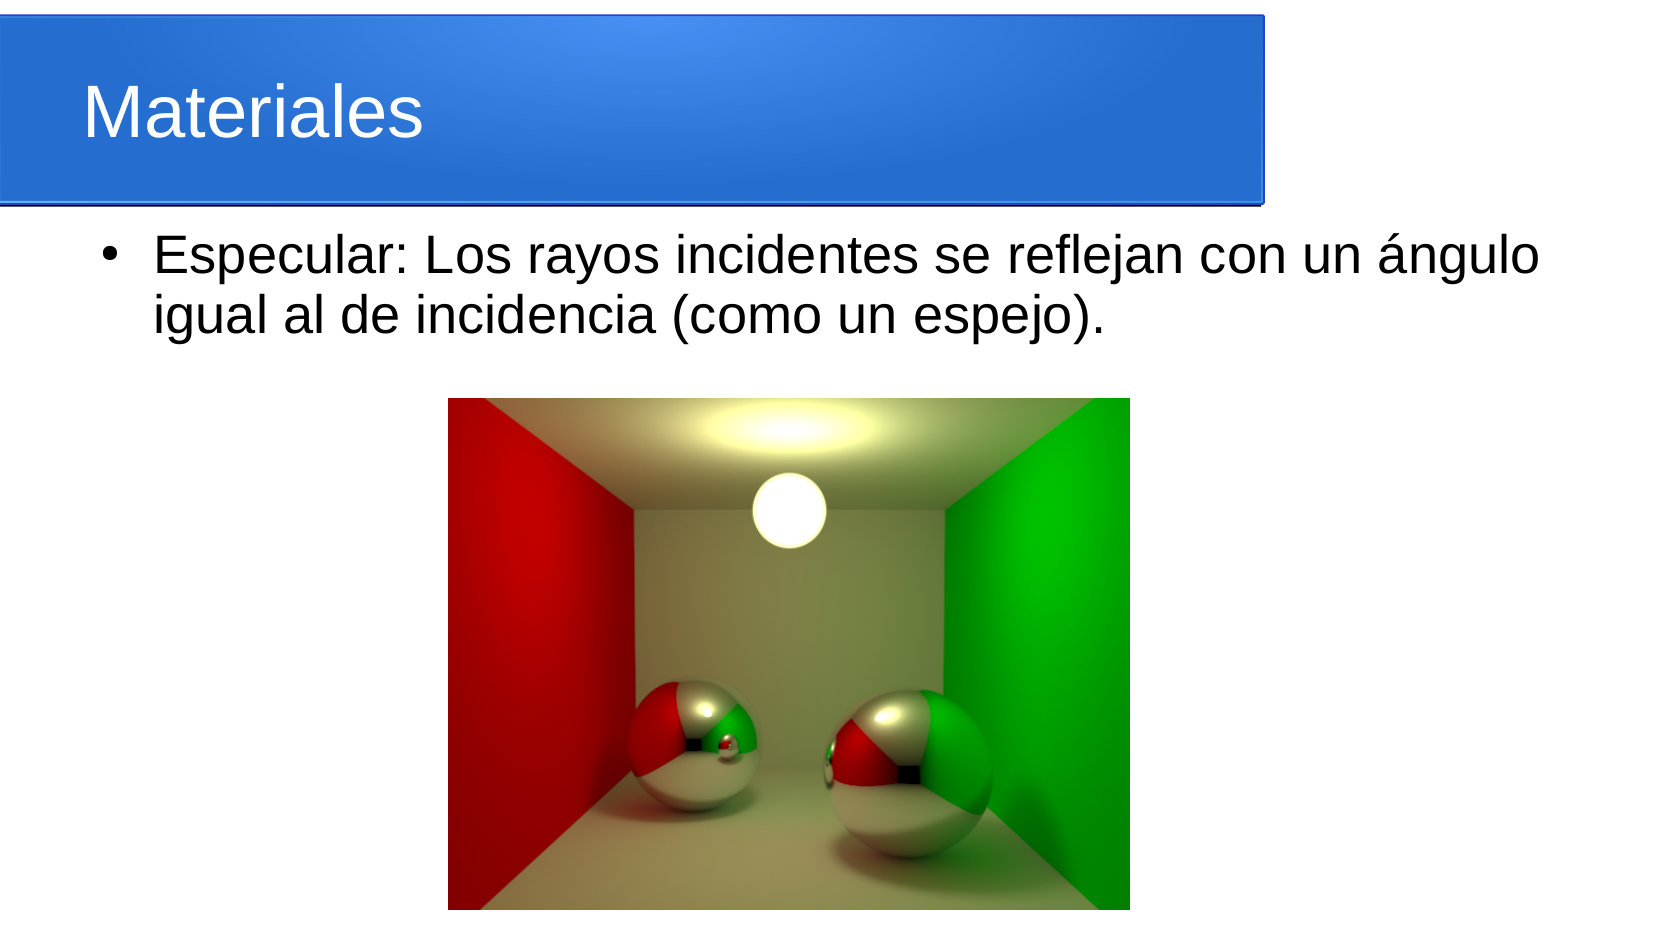

# Materiales
Especular: Los rayos incidentes se reflejan con un ángulo igual al de incidencia (como un espejo).